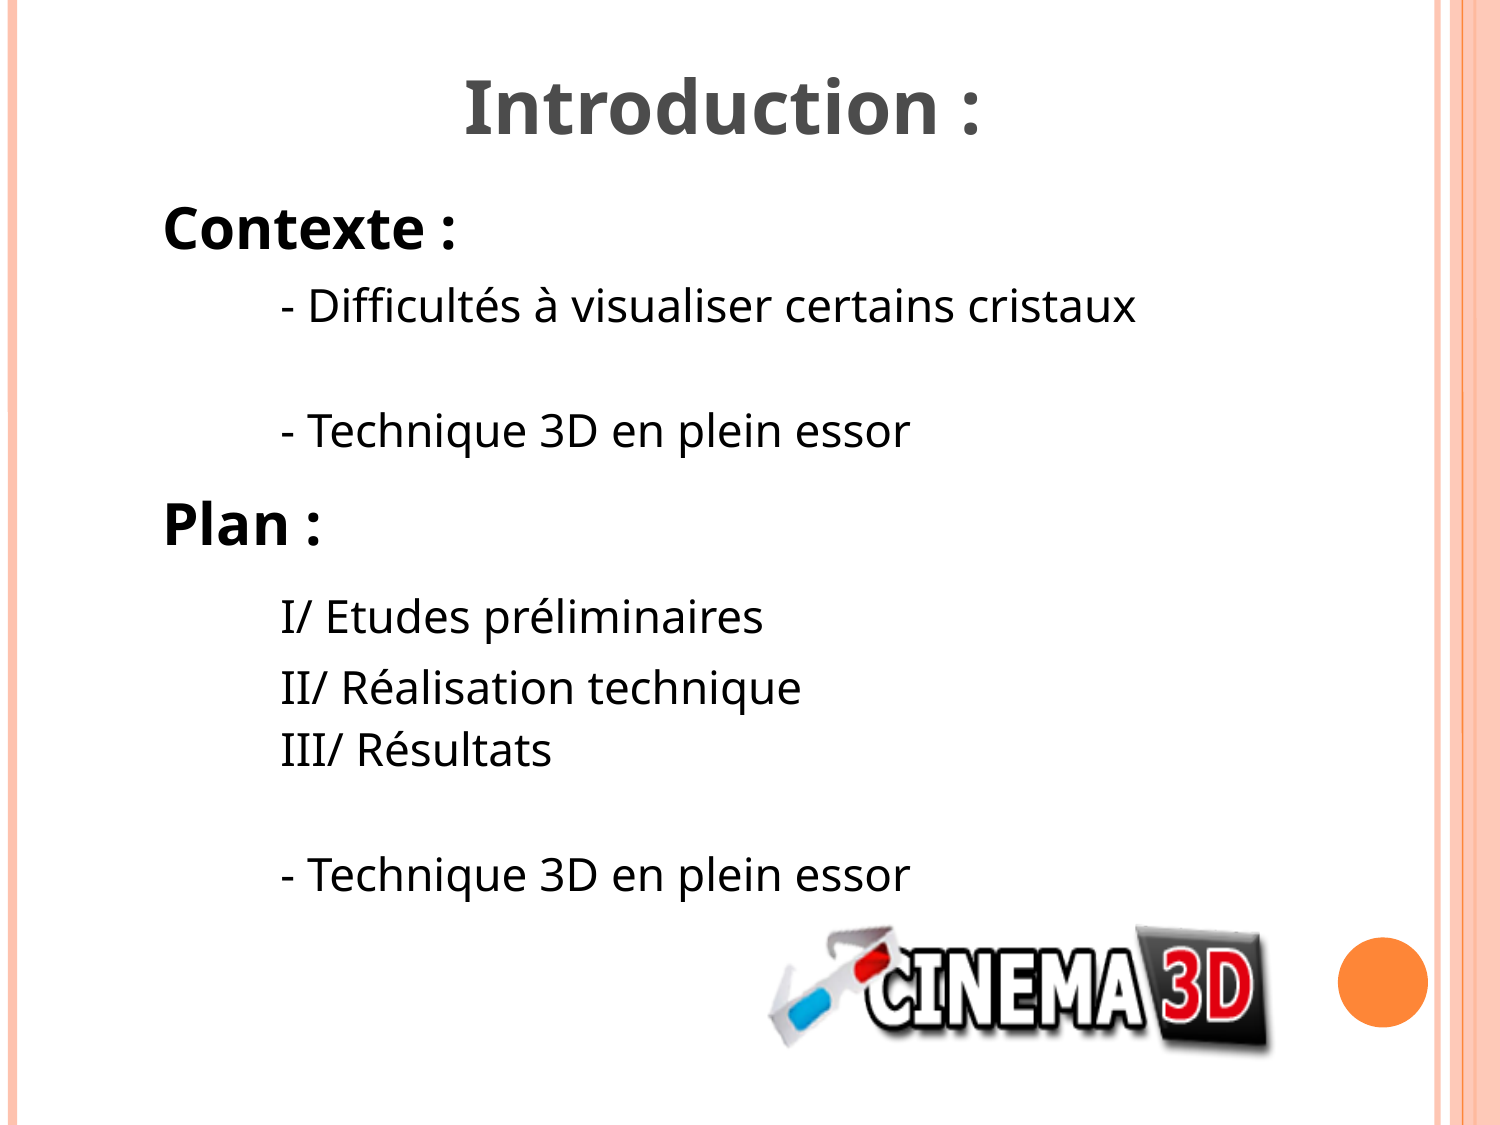

Introduction :
Contexte :
- Difficultés à visualiser certains cristaux
- Technique 3D en plein essor
Plan :
I/ Etudes préliminaires
II/ Réalisation technique
III/ Résultats
- Technique 3D en plein essor